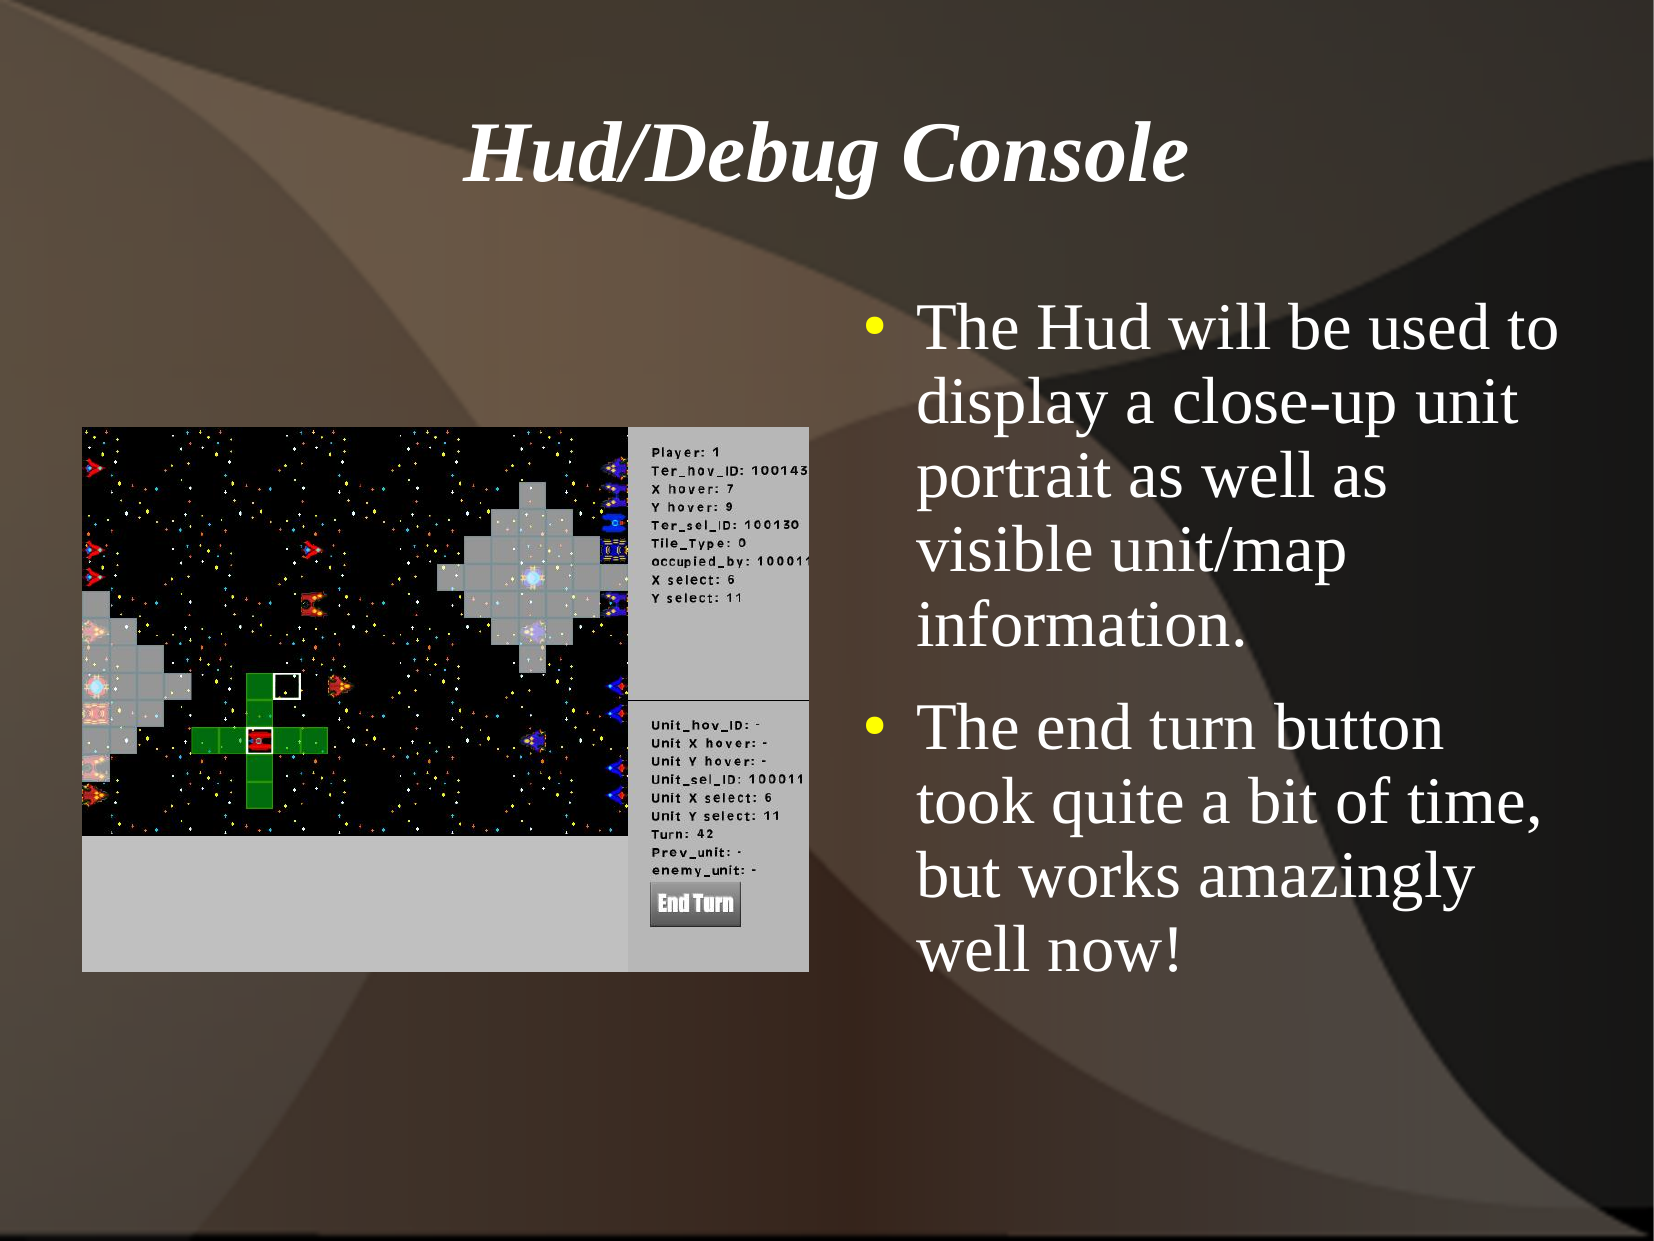

# Hud/Debug Console
The Hud will be used to display a close-up unit portrait as well as visible unit/map information.
The end turn button took quite a bit of time, but works amazingly well now!